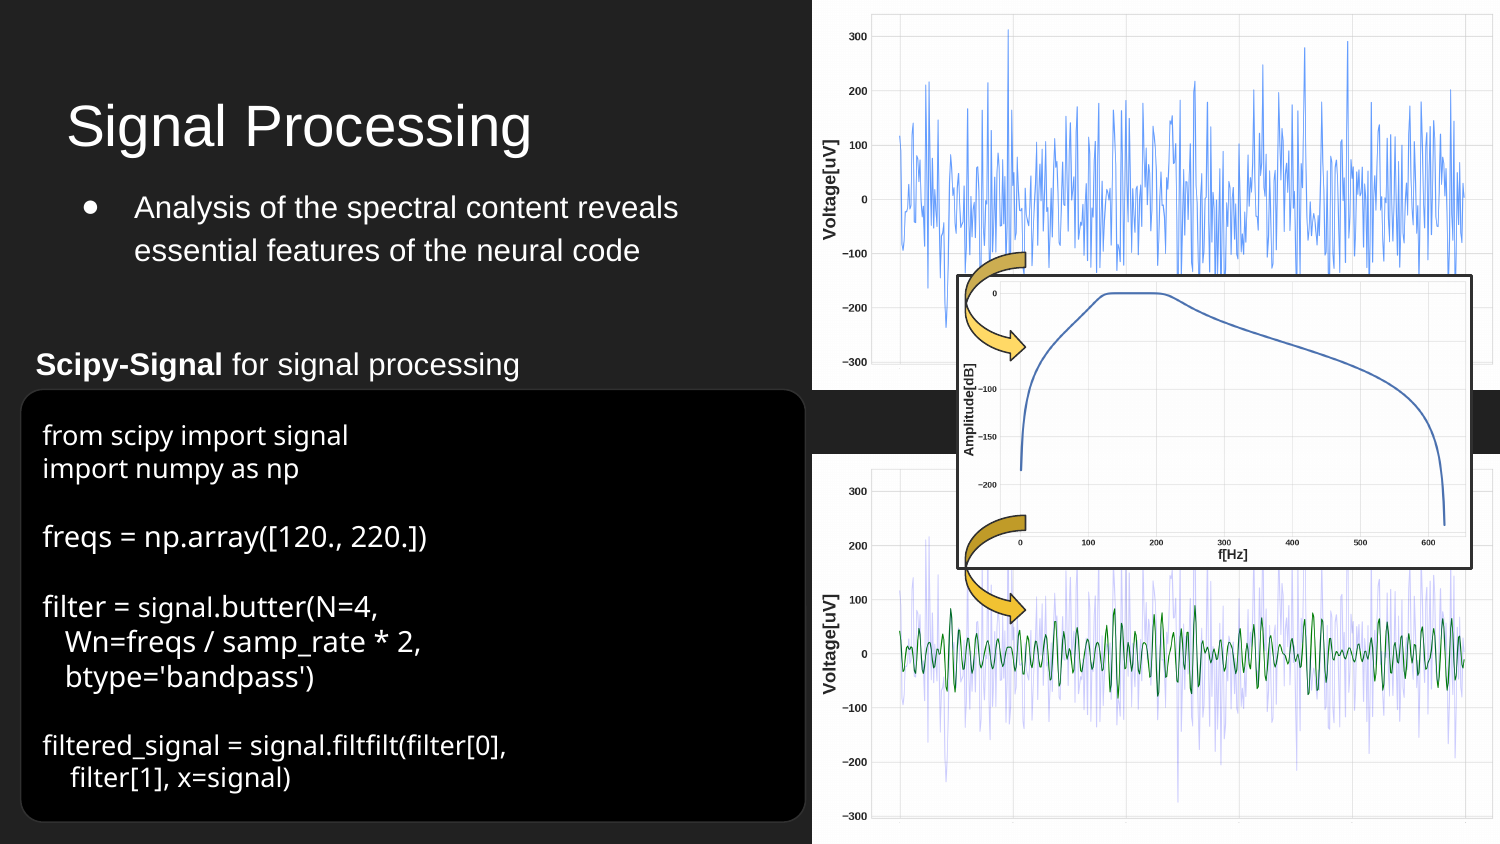

# Signal Processing
Analysis of the spectral content reveals essential features of the neural code
Scipy-Signal for signal processing
from scipy import signal
import numpy as np
freqs = np.array([120., 220.])
filter = signal.butter(N=4,
 Wn=freqs / samp_rate * 2,
 btype='bandpass')
filtered_signal = signal.filtfilt(filter[0],
 filter[1], x=signal)